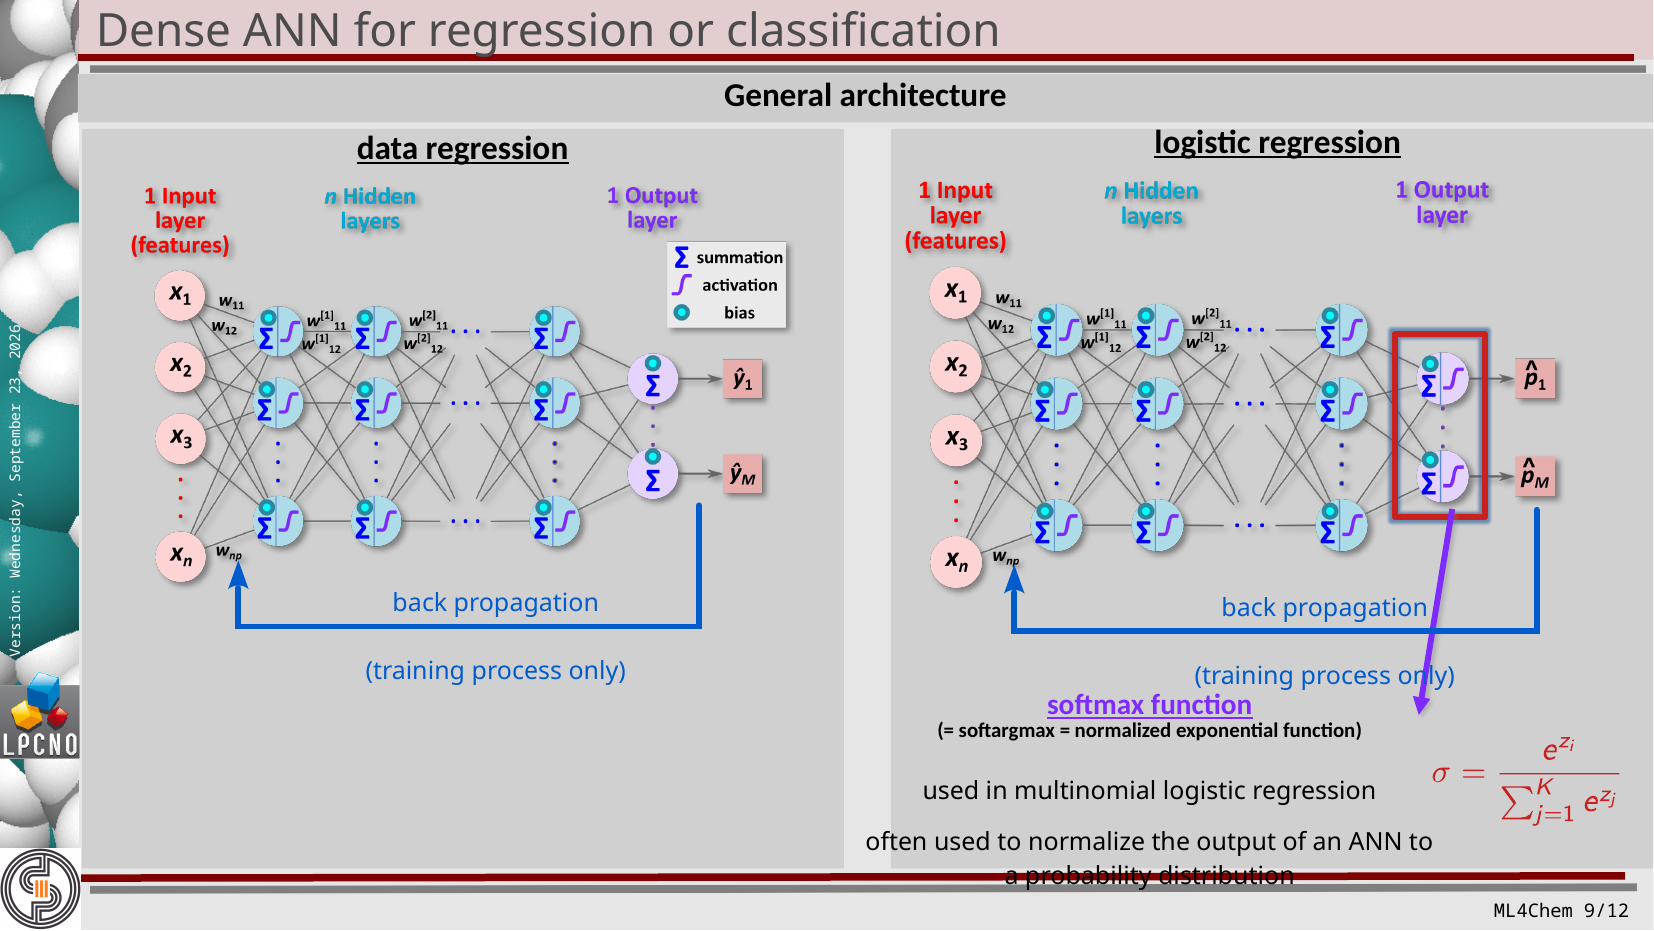

# Dense ANN for regression or classification
General architecture
logistic regression
data regression
back propagation
(training process only)
back propagation
(training process only)
softmax function
(= softargmax = normalized exponential function)
used in multinomial logistic regression
often used to normalize the output of an ANN to a probability distribution